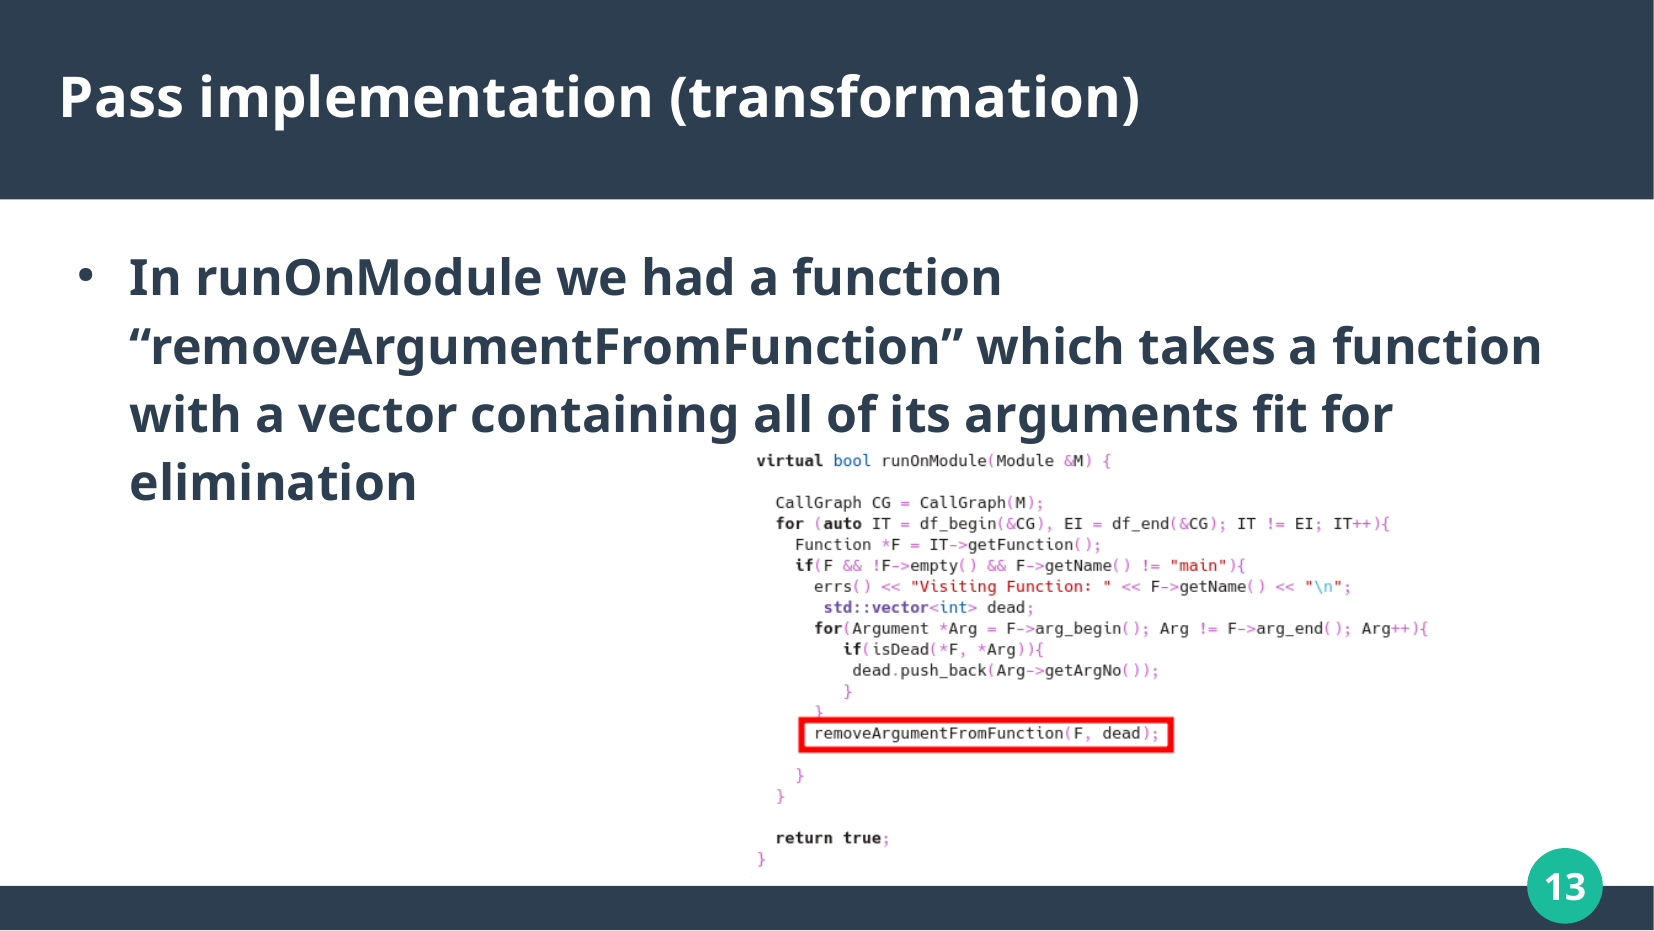

# Pass implementation (transformation)
In runOnModule we had a function “removeArgumentFromFunction” which takes a function with a vector containing all of its arguments fit for elimination